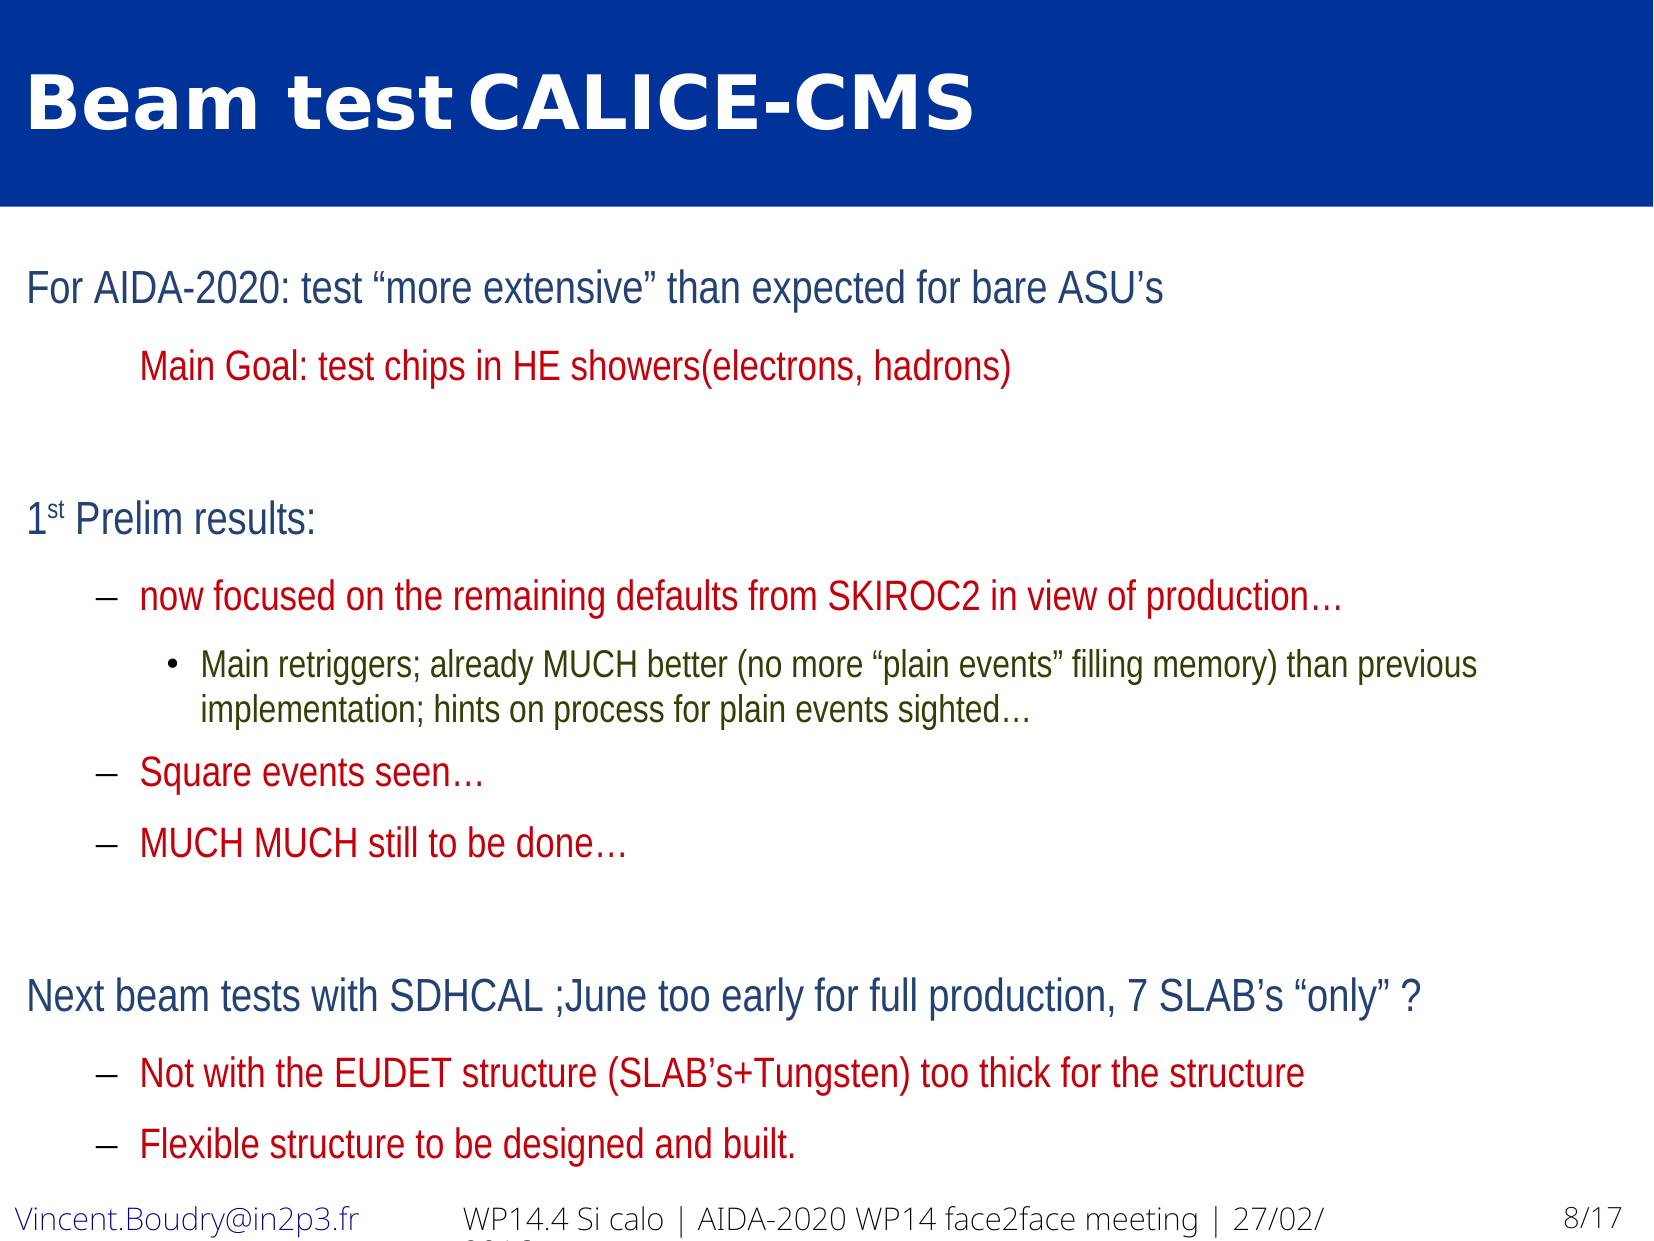

# Beam test	CALICE-CMS
For AIDA-2020: test “more extensive” than expected for bare ASU’s
Main Goal: test chips in HE showers(electrons, hadrons)
1st Prelim results:
now focused on the remaining defaults from SKIROC2 in view of production…
Main retriggers; already MUCH better (no more “plain events” filling memory) than previous implementation; hints on process for plain events sighted…
Square events seen…
MUCH MUCH still to be done…
Next beam tests with SDHCAL ;June too early for full production, 7 SLAB’s “only” ?
Not with the EUDET structure (SLAB’s+Tungsten) too thick for the structure
Flexible structure to be designed and built.
WP14.4 Si calo | AIDA-2020 WP14 face2face meeting | 27/02/2016
8